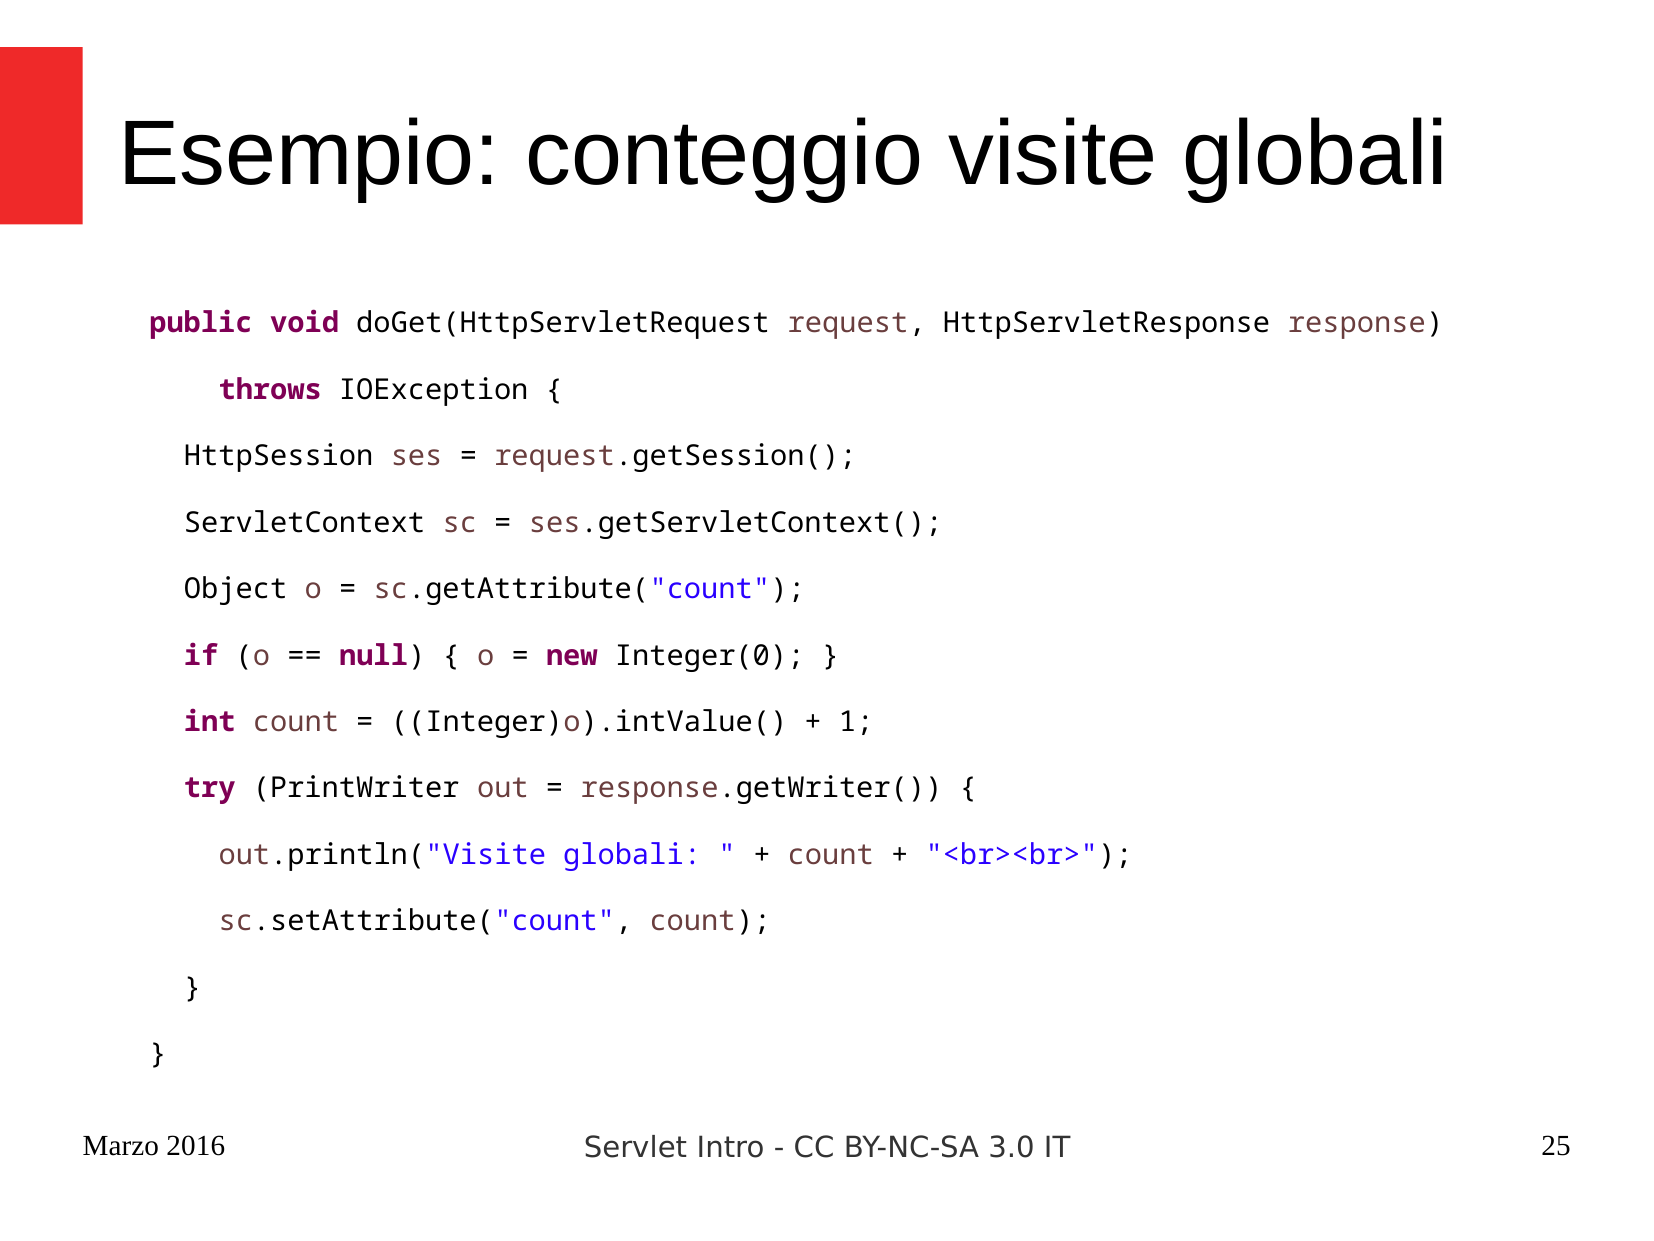

# Esempio: conteggio visite globali
 public void doGet(HttpServletRequest request, HttpServletResponse response)
 throws IOException {
 HttpSession ses = request.getSession();
 ServletContext sc = ses.getServletContext();
 Object o = sc.getAttribute("count");
 if (o == null) { o = new Integer(0); }
 int count = ((Integer)o).intValue() + 1;
 try (PrintWriter out = response.getWriter()) {
 out.println("Visite globali: " + count + "<br><br>");
 sc.setAttribute("count", count);
 }
 }
Your Date Here
Your Footer Here
25